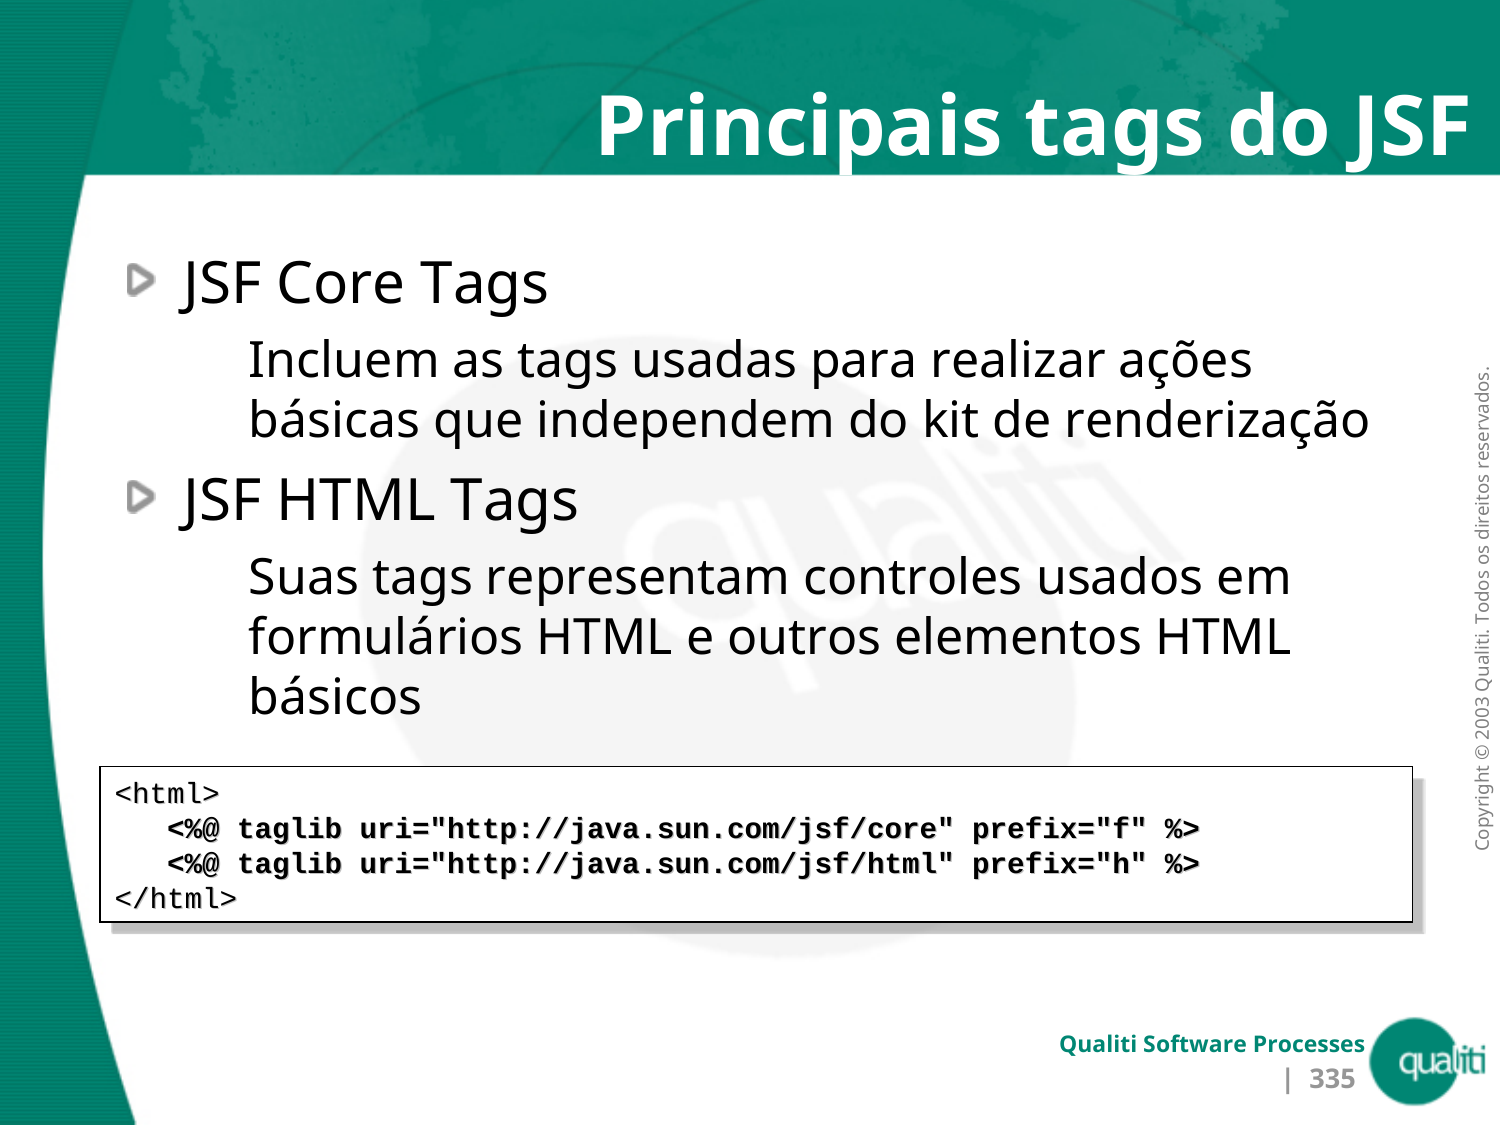

# Principais tags do JSF
JSF Core Tags
Incluem as tags usadas para realizar ações básicas que independem do kit de renderização
JSF HTML Tags
Suas tags representam controles usados em formulários HTML e outros elementos HTML básicos
<html>
 <%@ taglib uri="http://java.sun.com/jsf/core" prefix="f" %>
 <%@ taglib uri="http://java.sun.com/jsf/html" prefix="h" %>
</html>